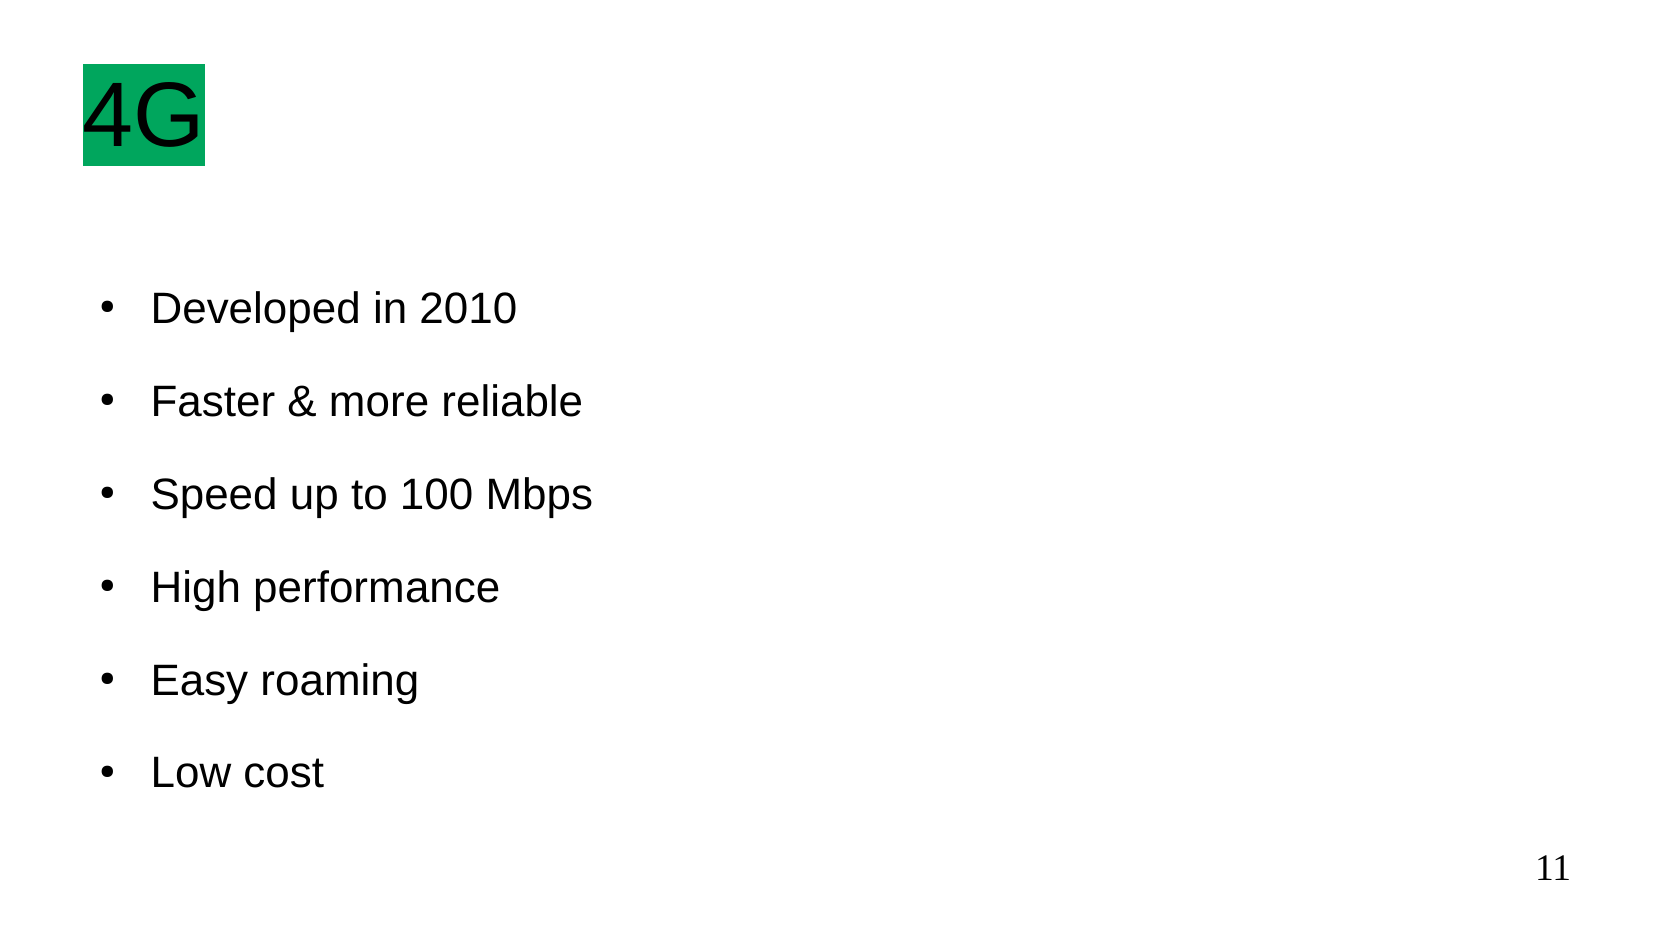

# 4G
Developed in 2010
Faster & more reliable
Speed up to 100 Mbps
High performance
Easy roaming
Low cost
11